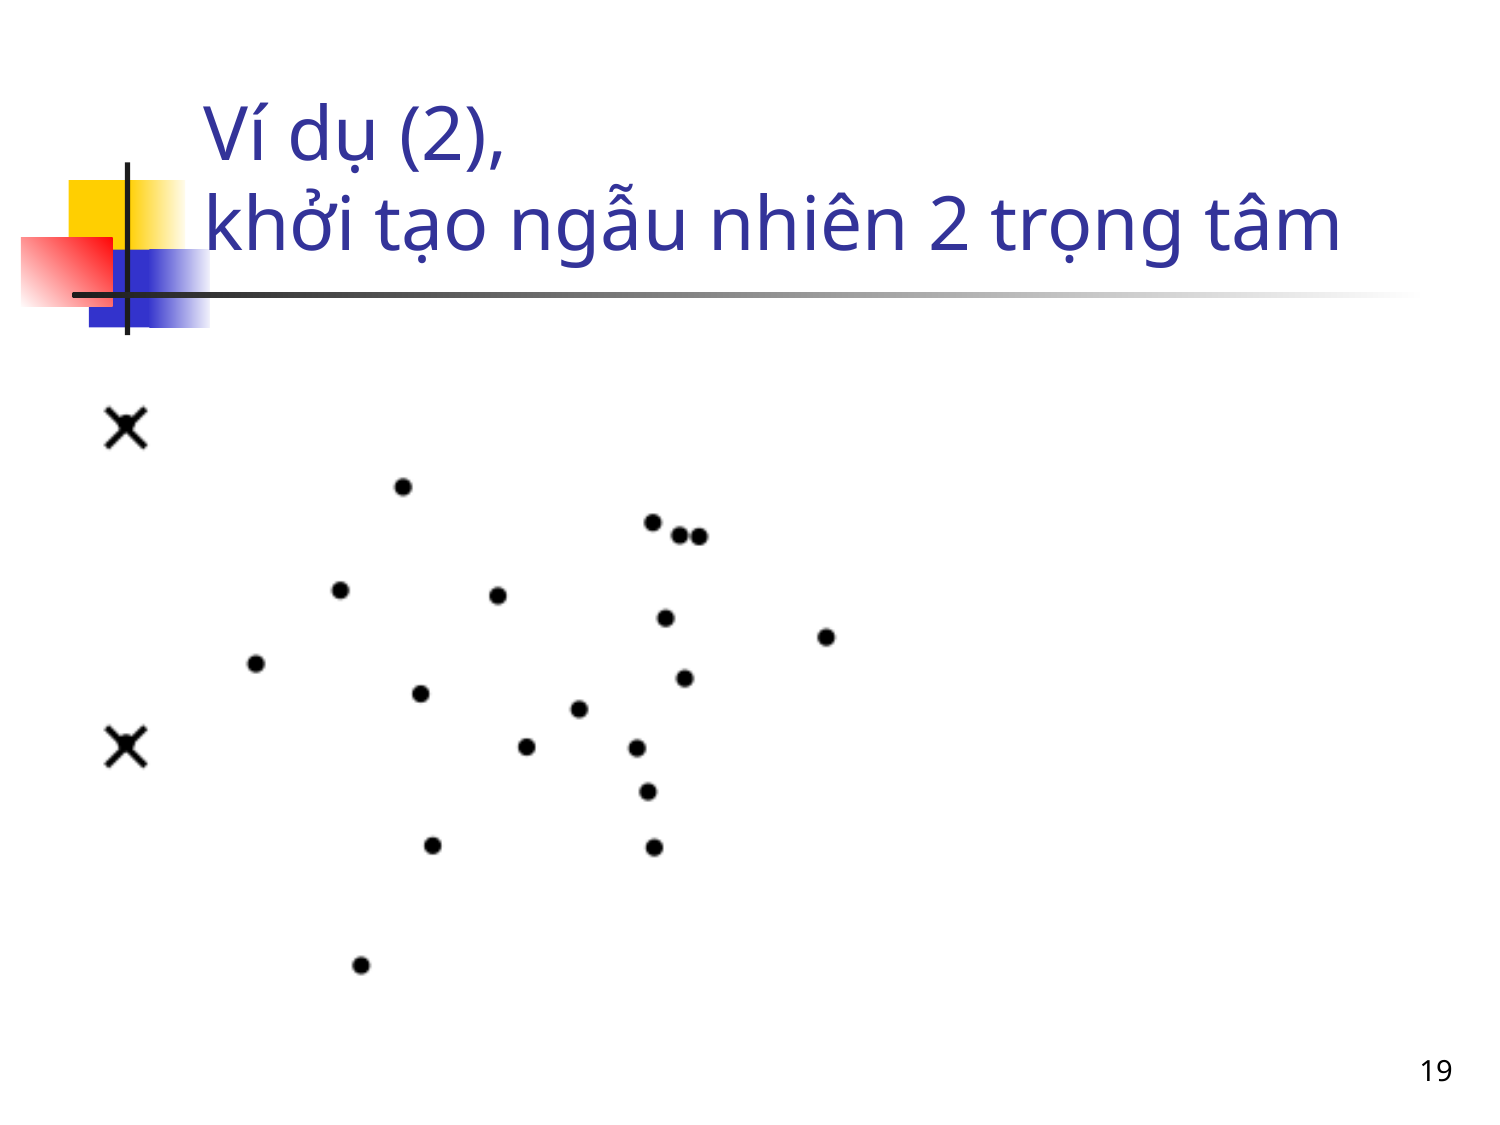

Ví dụ (2),
khởi tạo ngẫu nhiên 2 trọng tâm